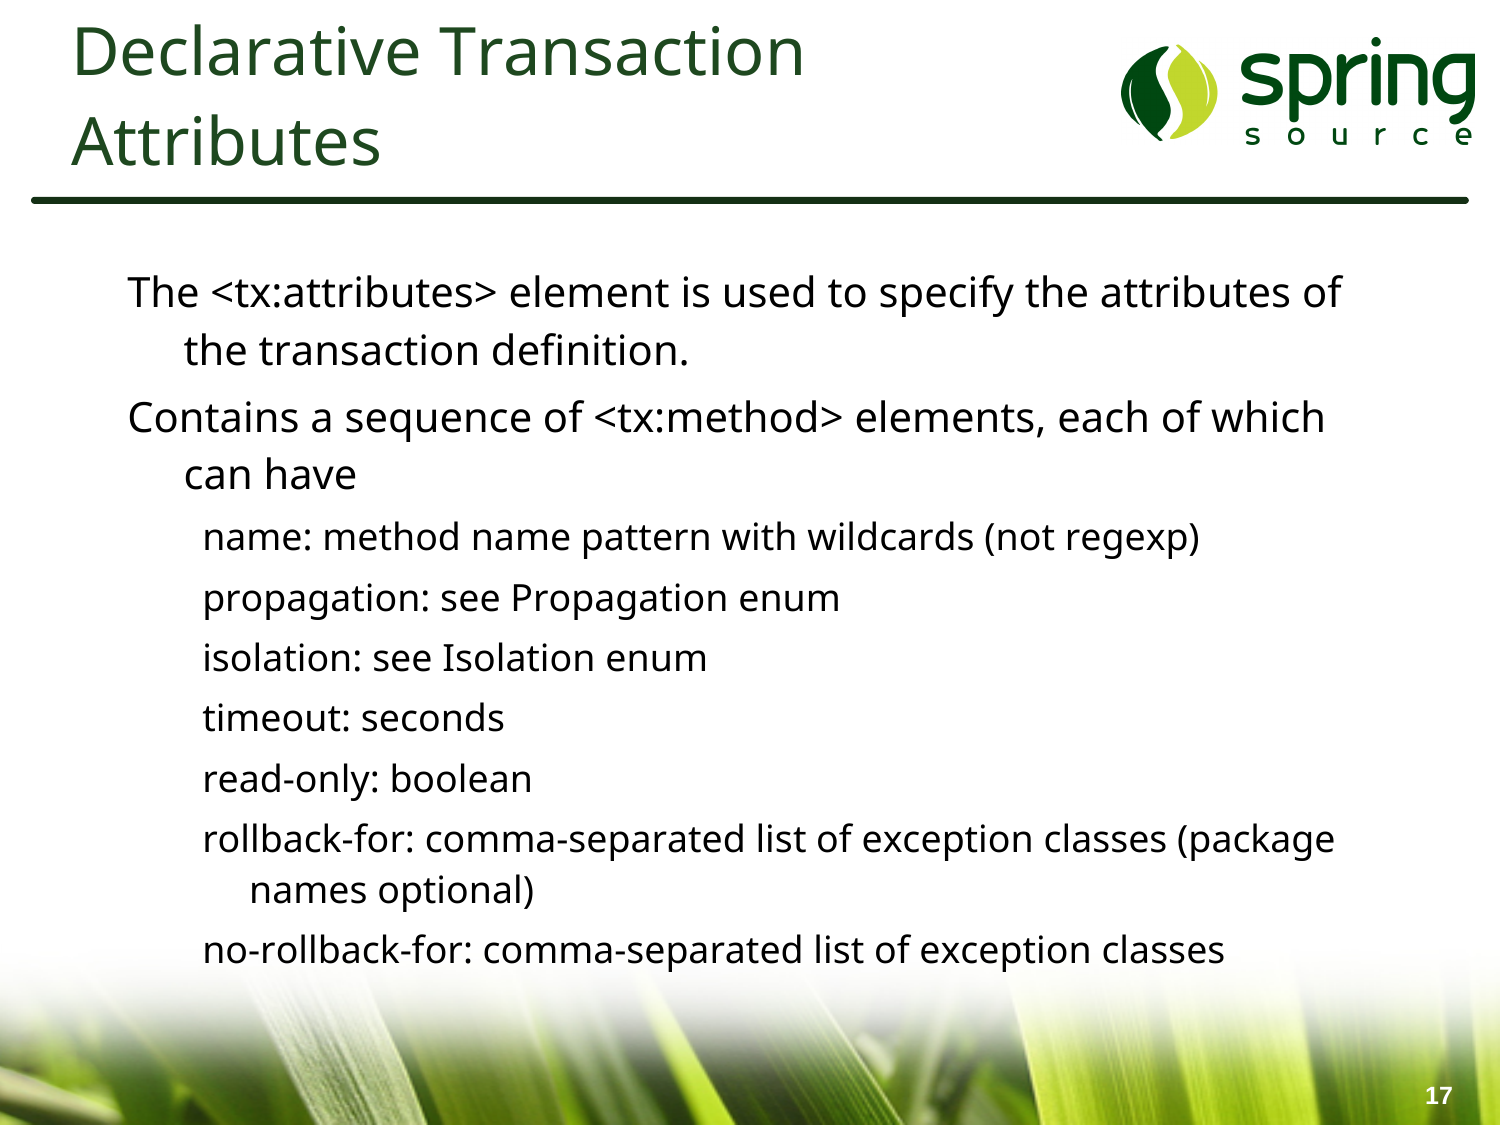

# Declarative Transaction Attributes
The <tx:attributes> element is used to specify the attributes of the transaction definition.
Contains a sequence of <tx:method> elements, each of which can have
name: method name pattern with wildcards (not regexp)
propagation: see Propagation enum
isolation: see Isolation enum
timeout: seconds
read-only: boolean
rollback-for: comma-separated list of exception classes (package names optional)
no-rollback-for: comma-separated list of exception classes